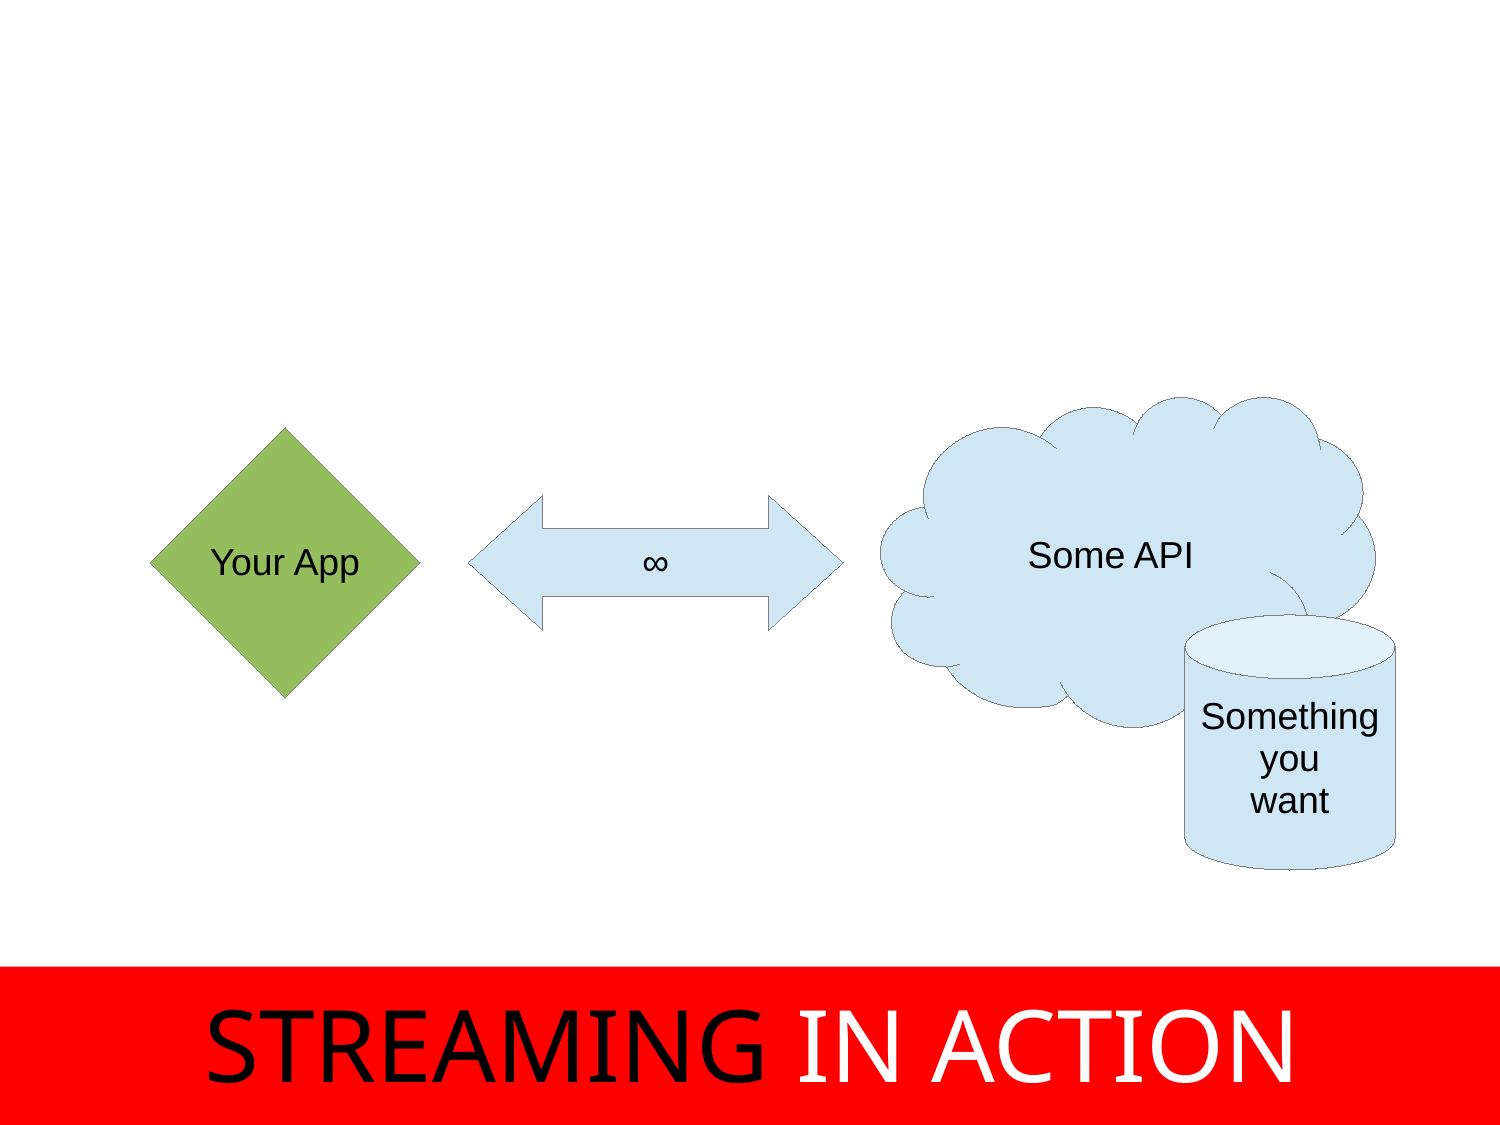

Some API
Your App
∞
Something
you
want
# STREAMING IN ACTION